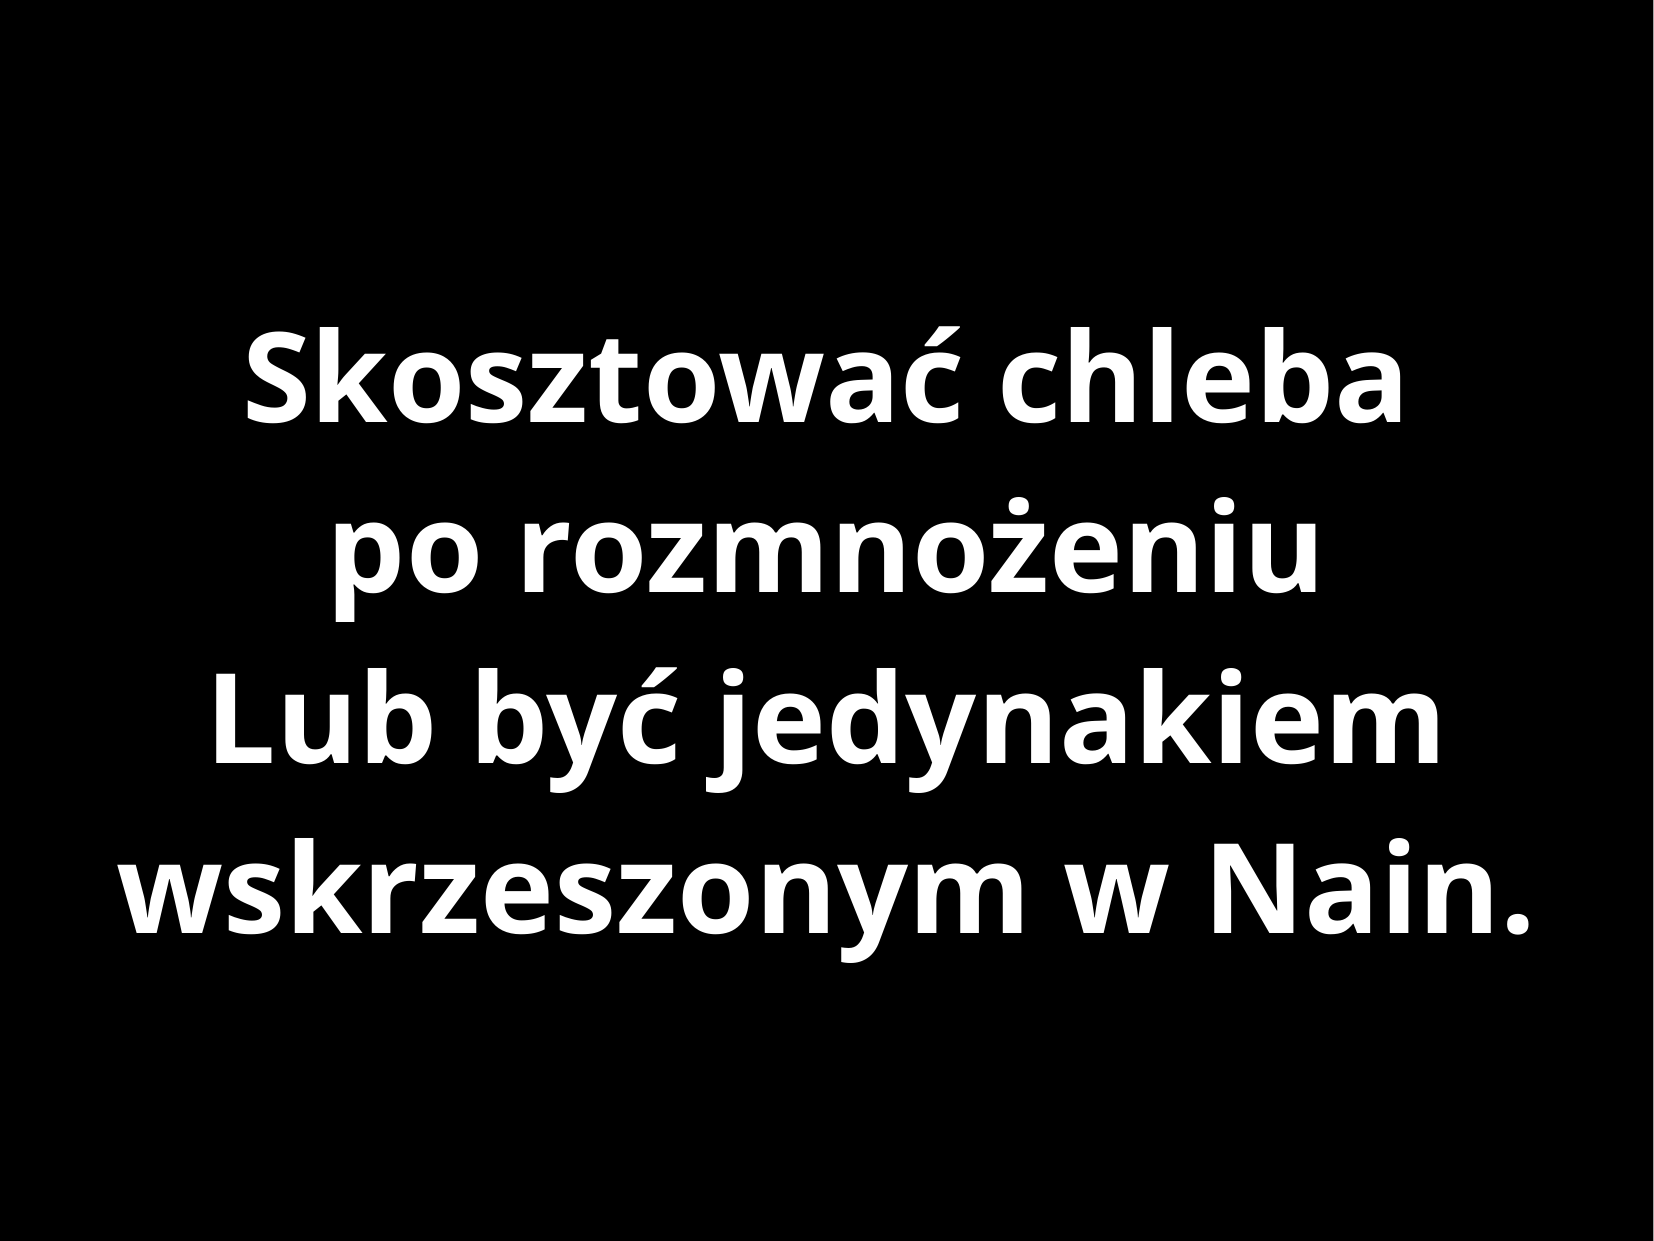

# Skosztować chleba po rozmnożeniu Lub być jedynakiem wskrzeszonym w Nain.